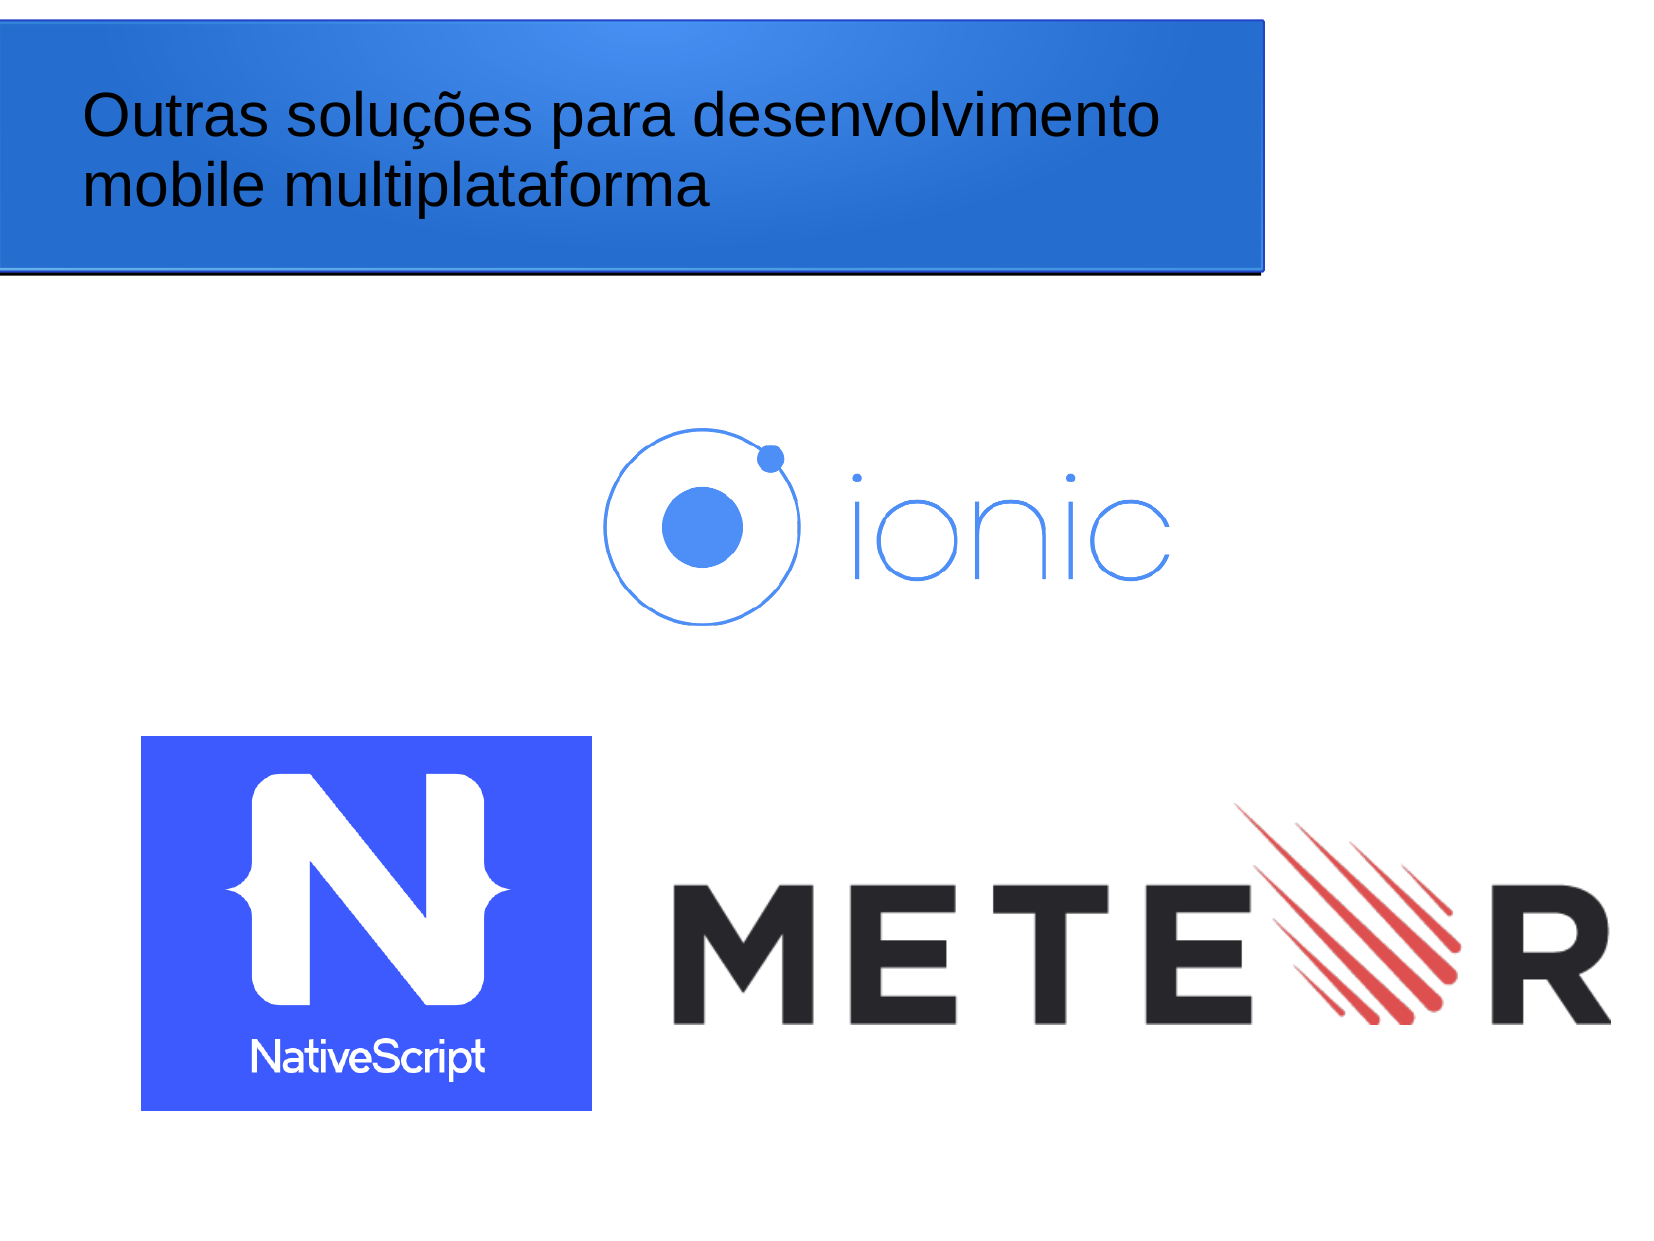

# Outras soluções para desenvolvimento mobile multiplataforma